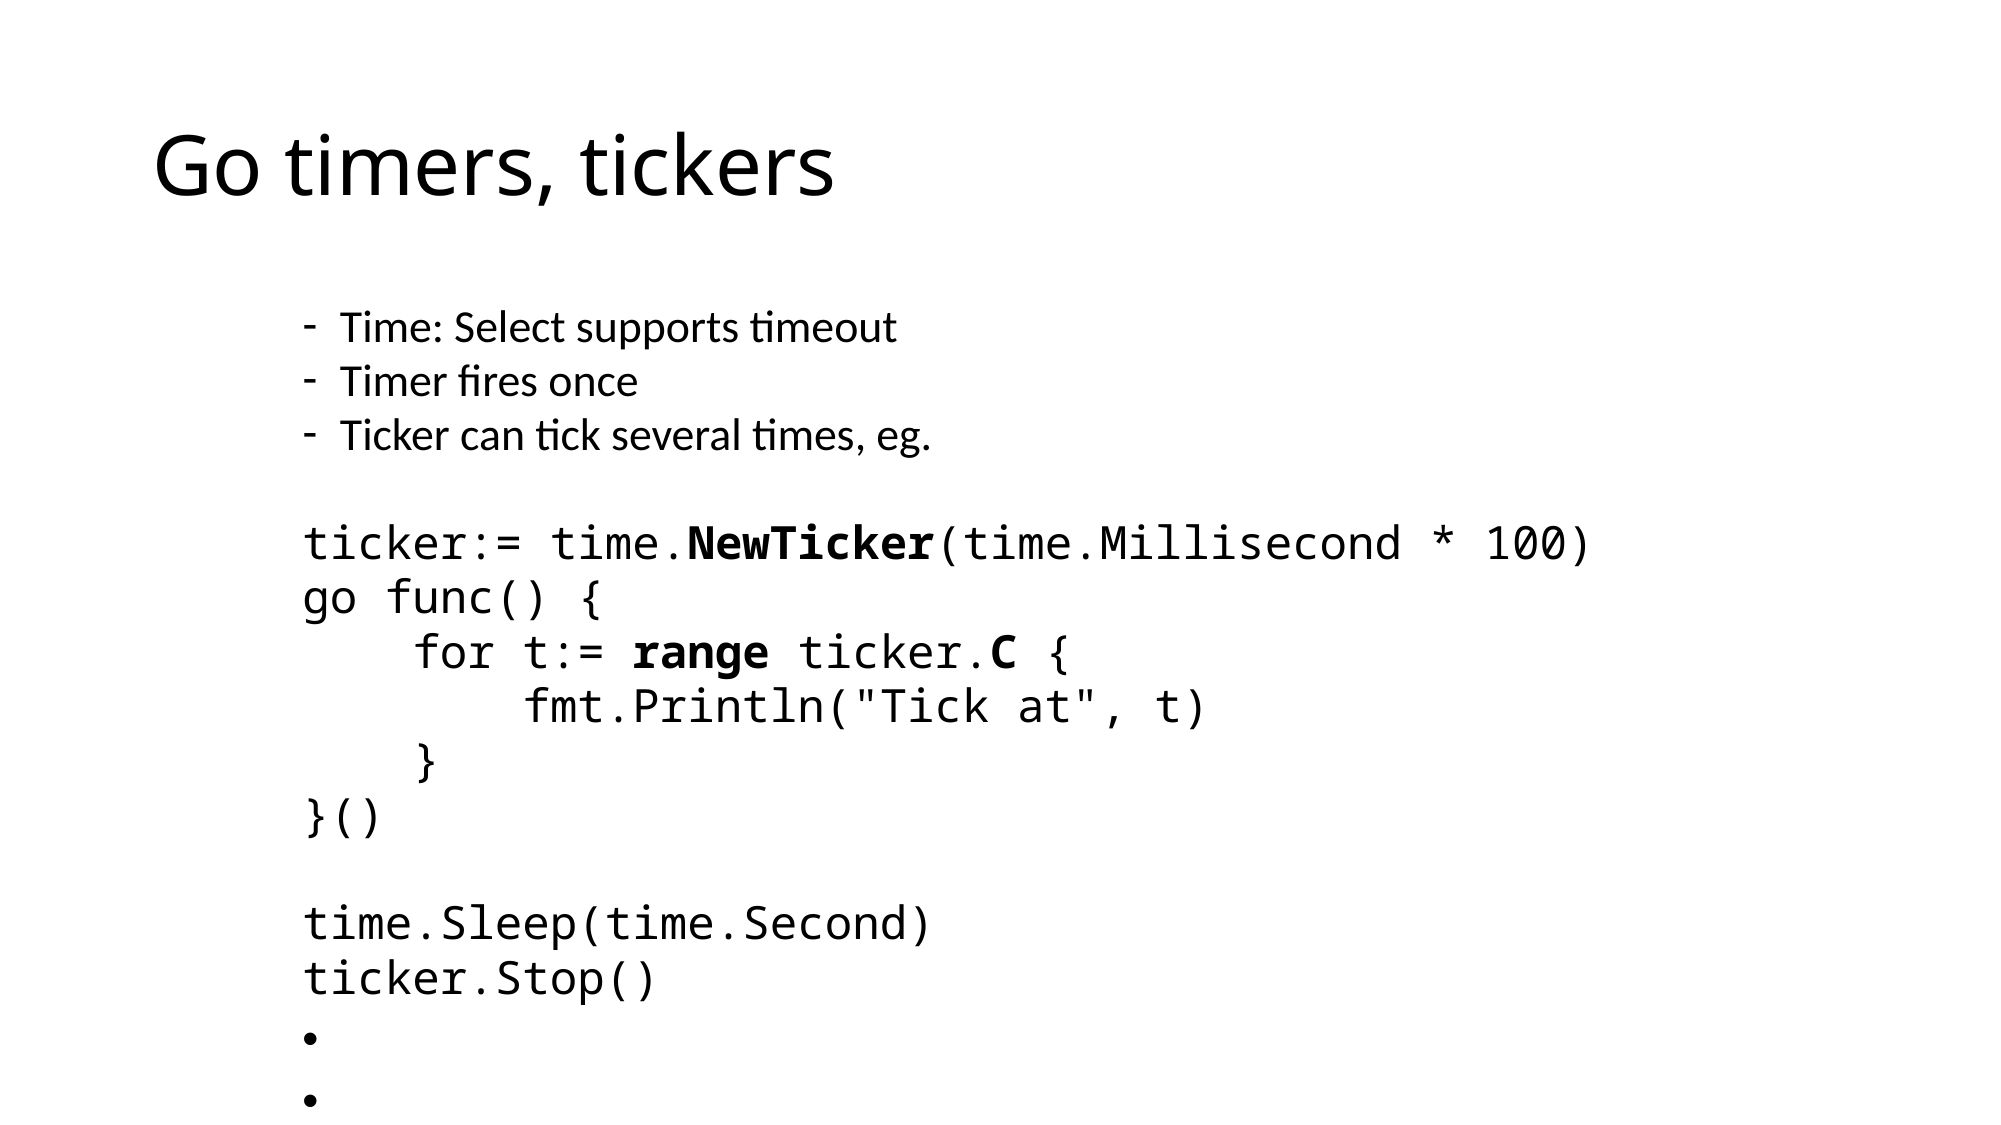

# Go timers, tickers
Time: Select supports timeout
Timer fires once
Ticker can tick several times, eg.
ticker:= time.NewTicker(time.Millisecond * 100)
go func() {
 for t:= range ticker.C {
 fmt.Println("Tick at", t)
 }
}()
time.Sleep(time.Second)
ticker.Stop()